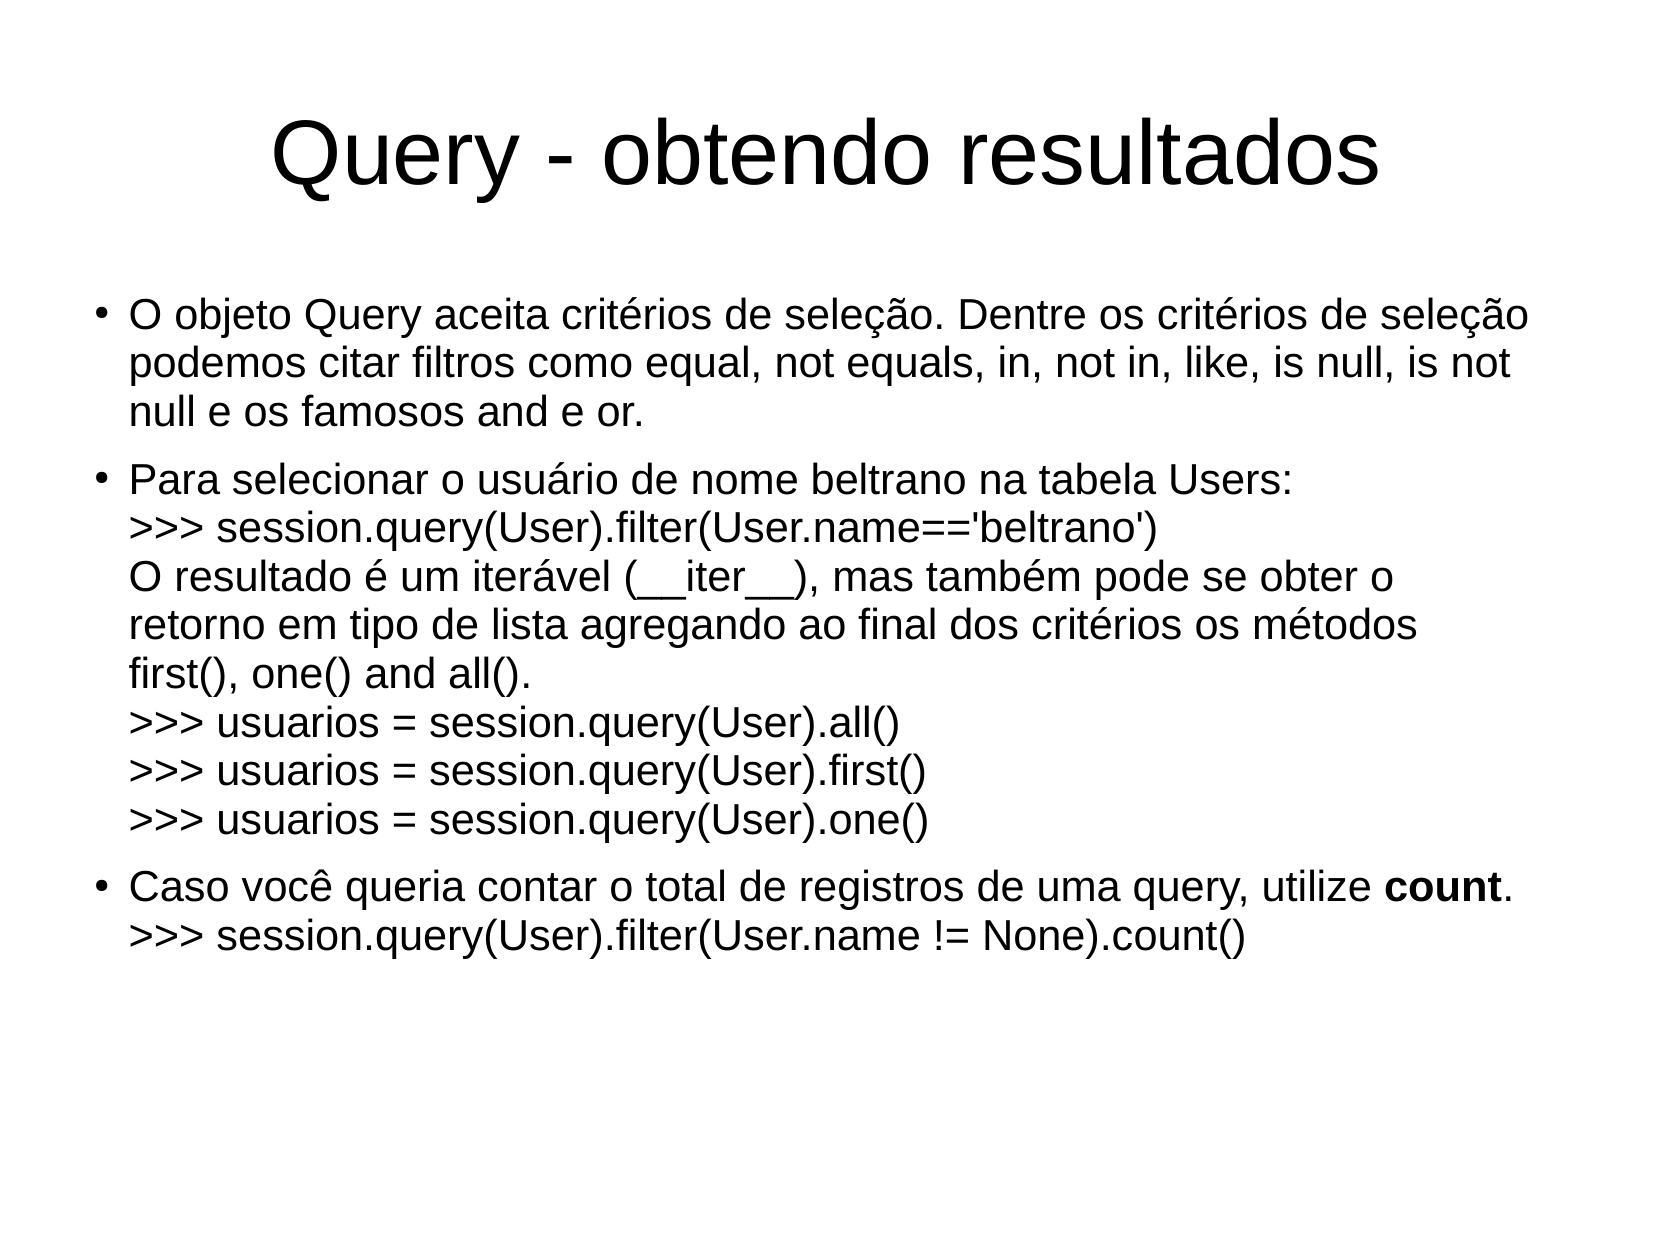

# Query - obtendo resultados
O objeto Query aceita critérios de seleção. Dentre os critérios de seleção podemos citar filtros como equal, not equals, in, not in, like, is null, is not null e os famosos and e or.
Para selecionar o usuário de nome beltrano na tabela Users:
>>> session.query(User).filter(User.name=='beltrano')
O resultado é um iterável (__iter__), mas também pode se obter o retorno em tipo de lista agregando ao final dos critérios os métodos first(), one() and all().
>>> usuarios = session.query(User).all()
>>> usuarios = session.query(User).first()
>>> usuarios = session.query(User).one()
Caso você queria contar o total de registros de uma query, utilize count.
>>> session.query(User).filter(User.name != None).count()